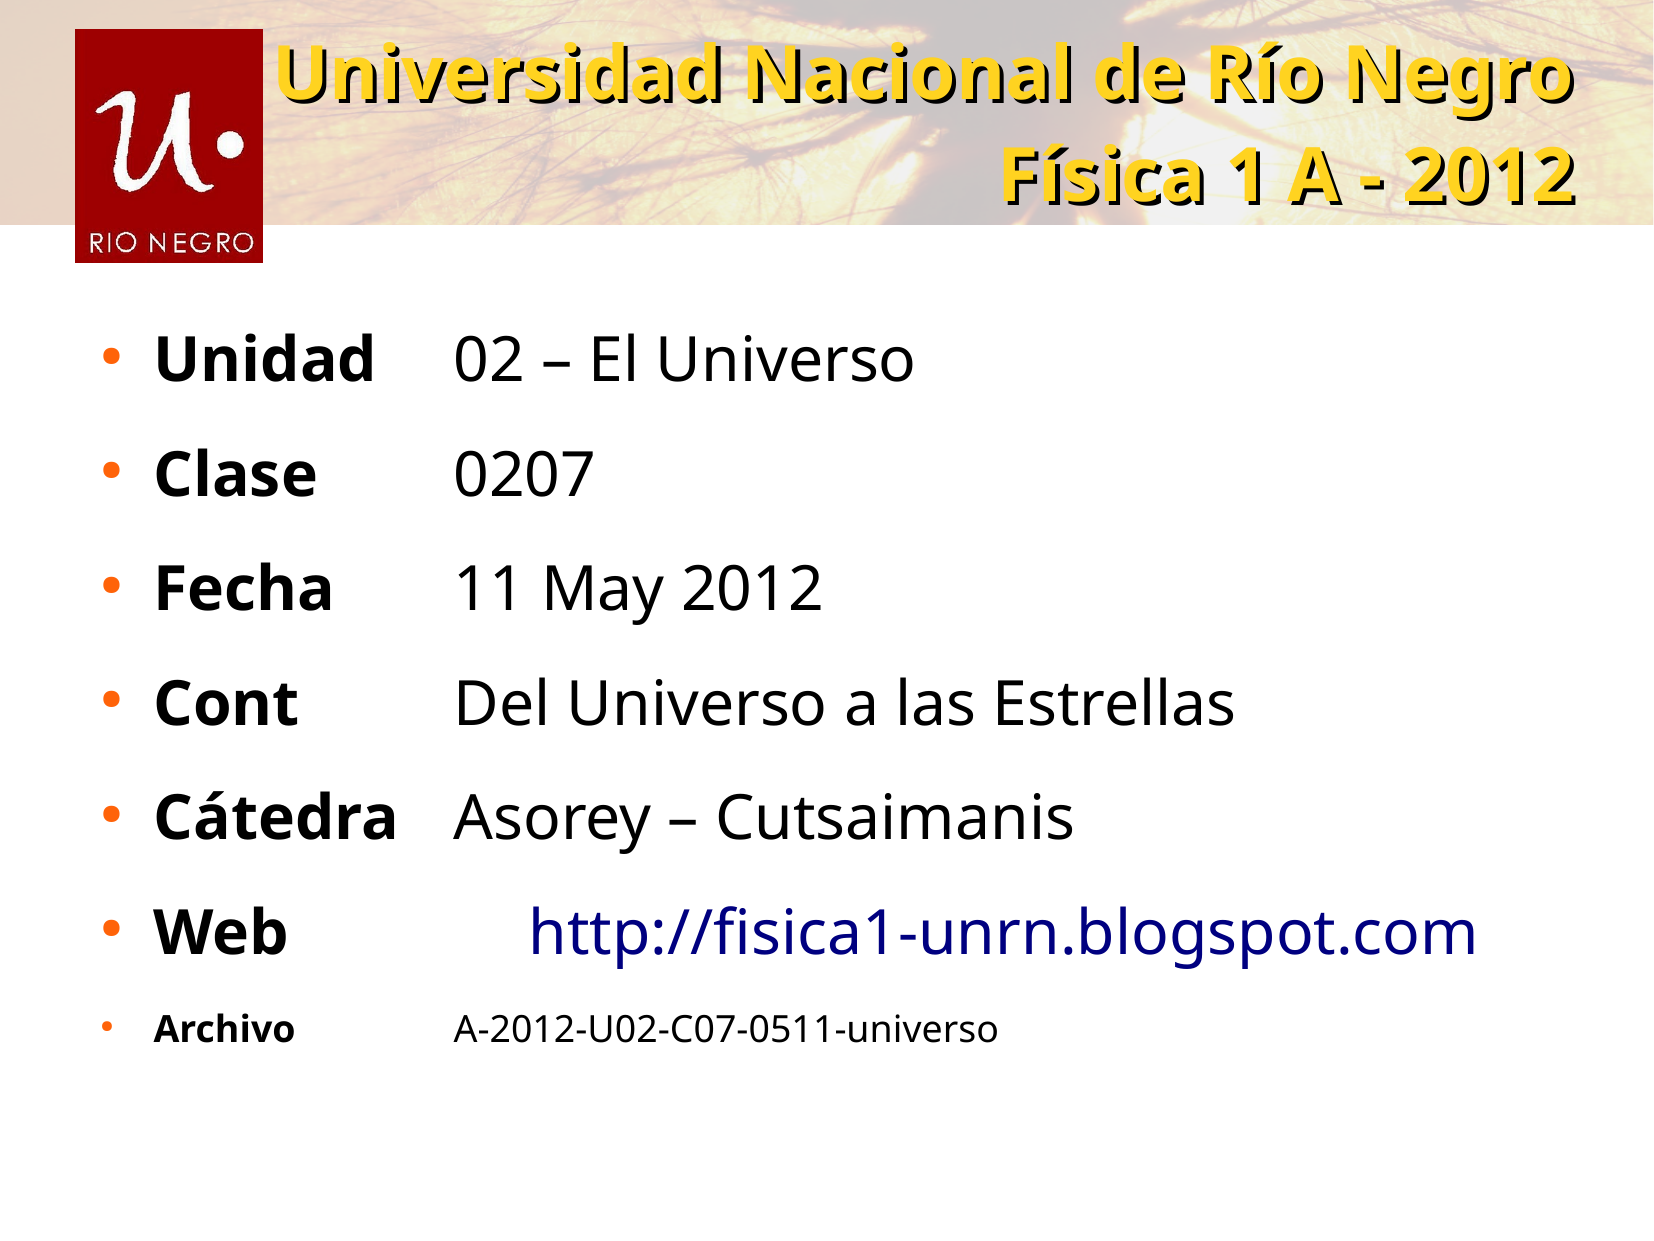

# Universidad Nacional de Río Negro Física 1 A - 2012
Unidad 	02 – El Universo
Clase		0207
Fecha		11 May 2012
Cont			Del Universo a las Estrellas
Cátedra	Asorey – Cutsaimanis
Web 			http://fisica1-unrn.blogspot.com
Archivo			A-2012-U02-C07-0511-universo